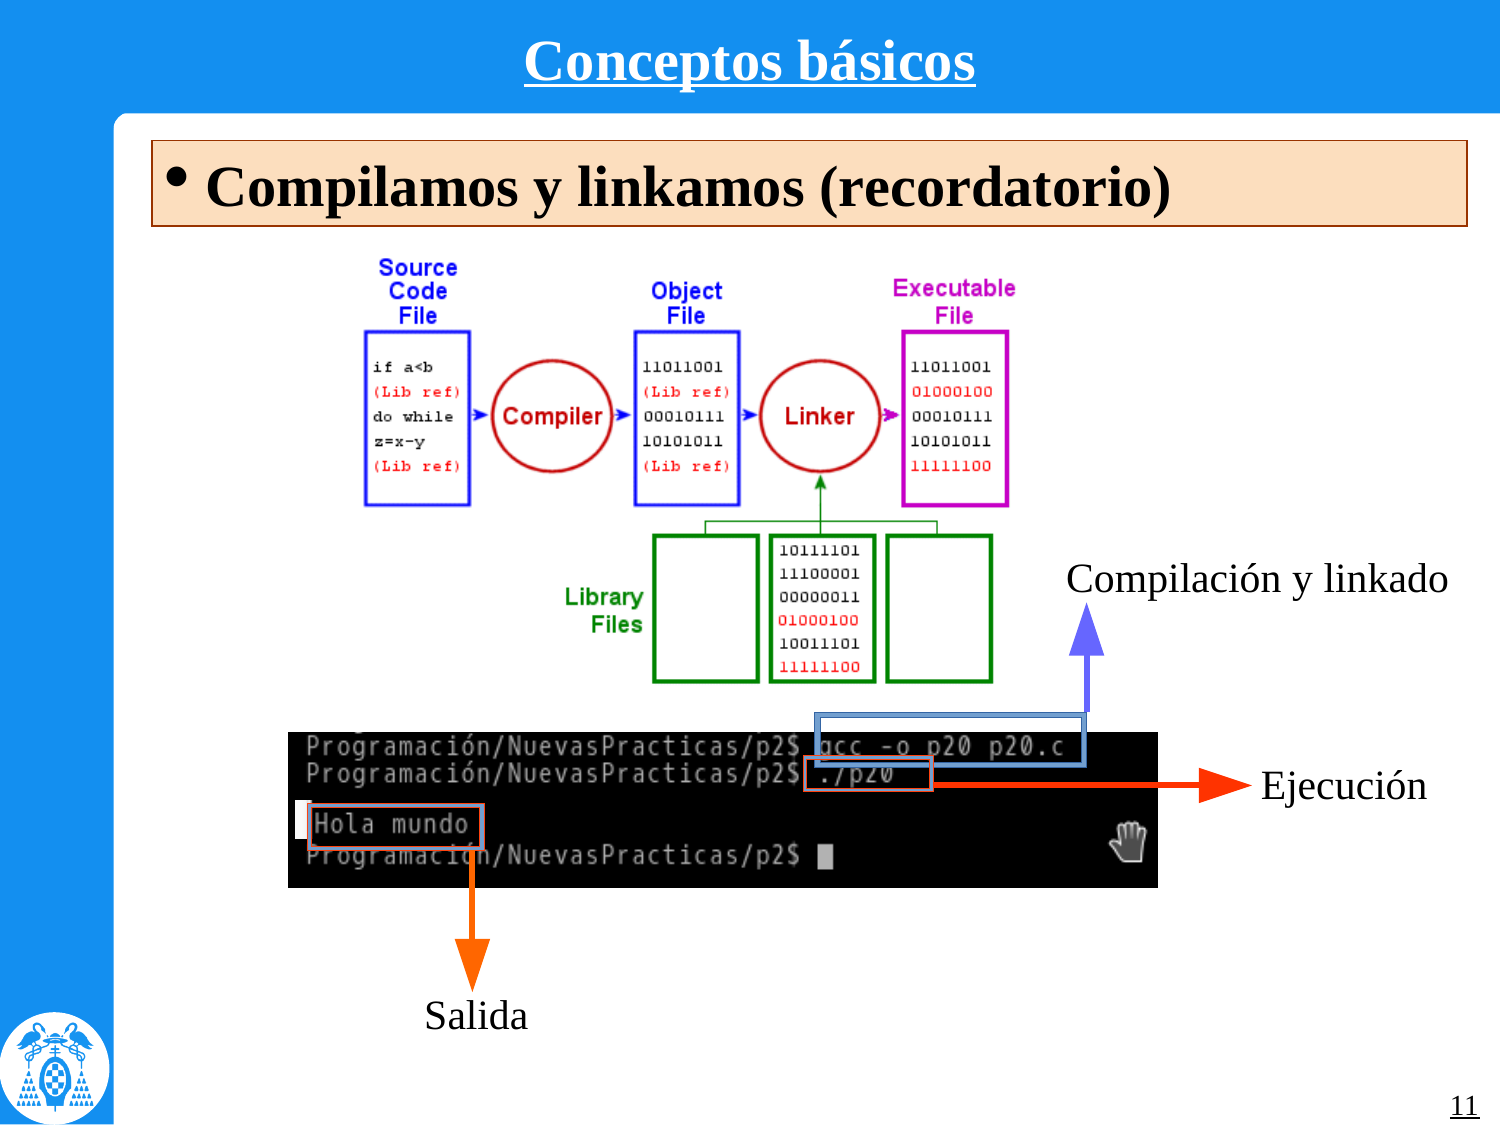

Conceptos básicos
 Compilamos y linkamos (recordatorio)
Compilación y linkado
Ejecución
Salida